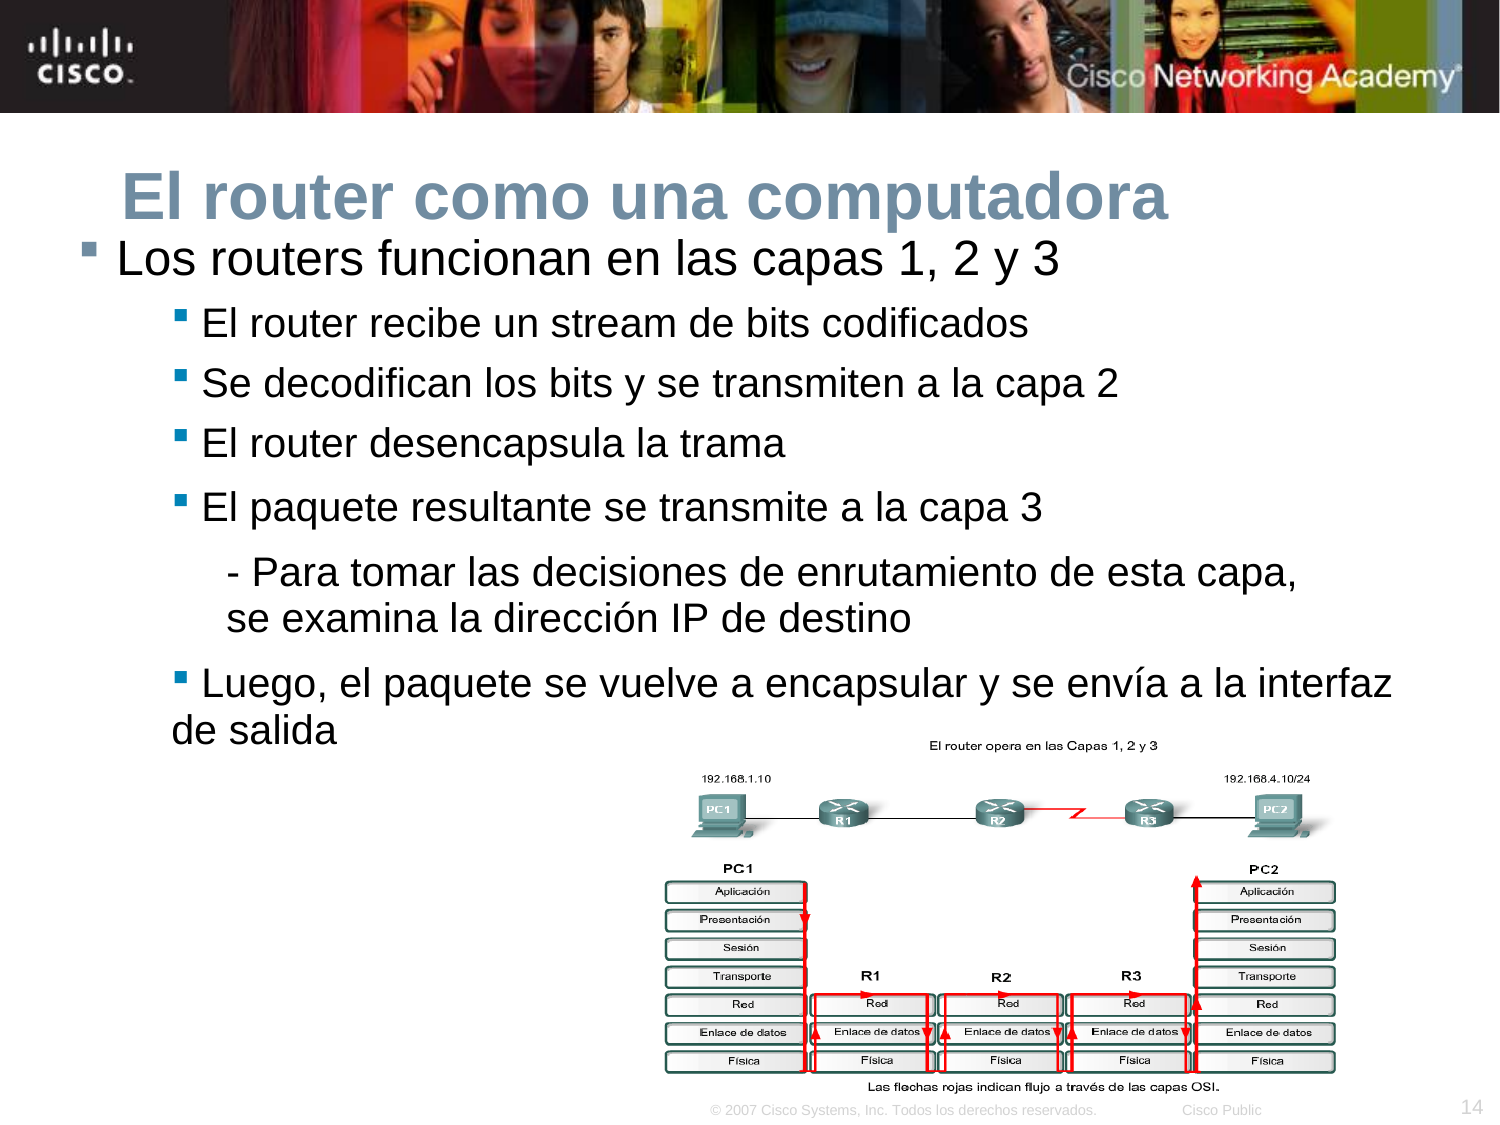

# El router como una computadora
Los routers funcionan en las capas 1, 2 y 3
 El router recibe un stream de bits codificados
 Se decodifican los bits y se transmiten a la capa 2
 El router desencapsula la trama
 El paquete resultante se transmite a la capa 3
- Para tomar las decisiones de enrutamiento de esta capa,
se examina la dirección IP de destino
 Luego, el paquete se vuelve a encapsular y se envía a la interfaz de salida